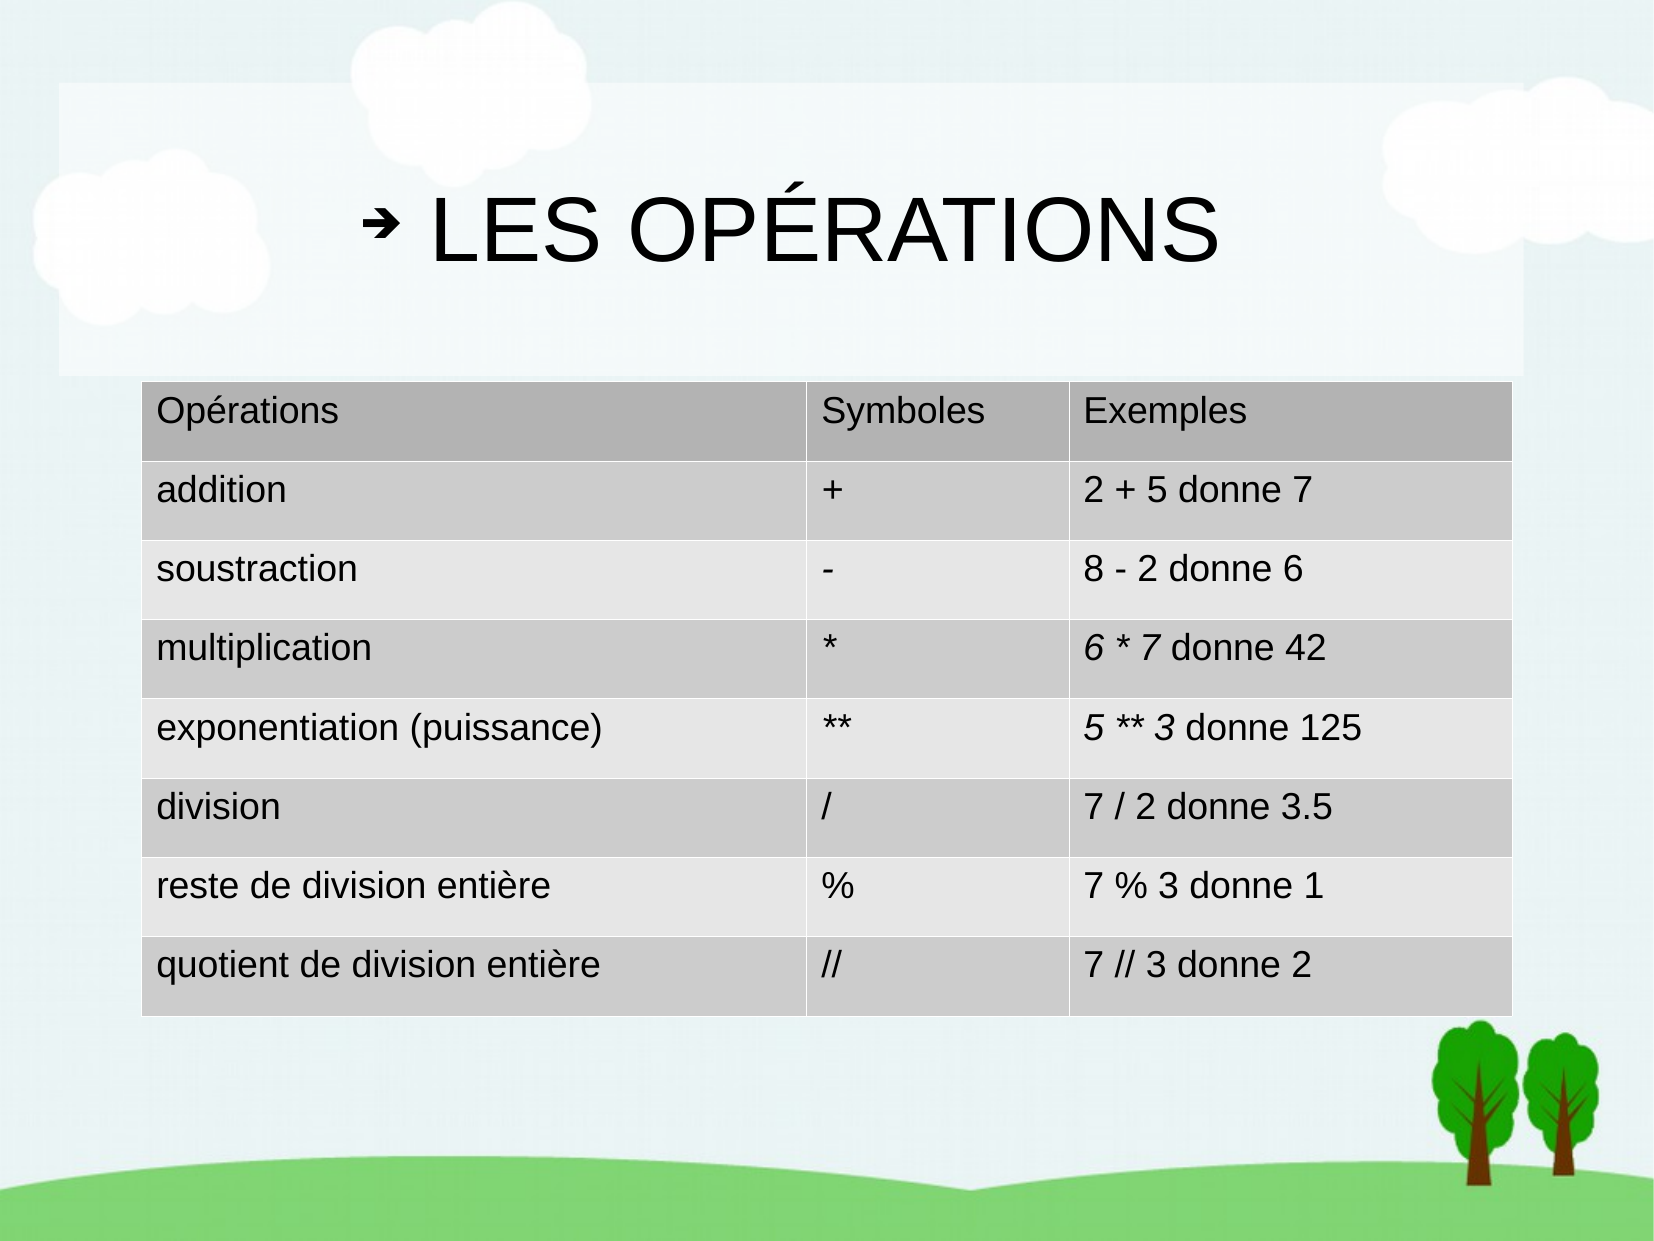

# LES OPÉRATIONS
| Opérations | Symboles | Exemples |
| --- | --- | --- |
| addition | + | 2 + 5 donne 7 |
| soustraction | - | 8 - 2 donne 6 |
| multiplication | \* | 6 \* 7 donne 42 |
| exponentiation (puissance) | \*\* | 5 \*\* 3 donne 125 |
| division | / | 7 / 2 donne 3.5 |
| reste de division entière | % | 7 % 3 donne 1 |
| quotient de division entière | // | 7 // 3 donne 2 |